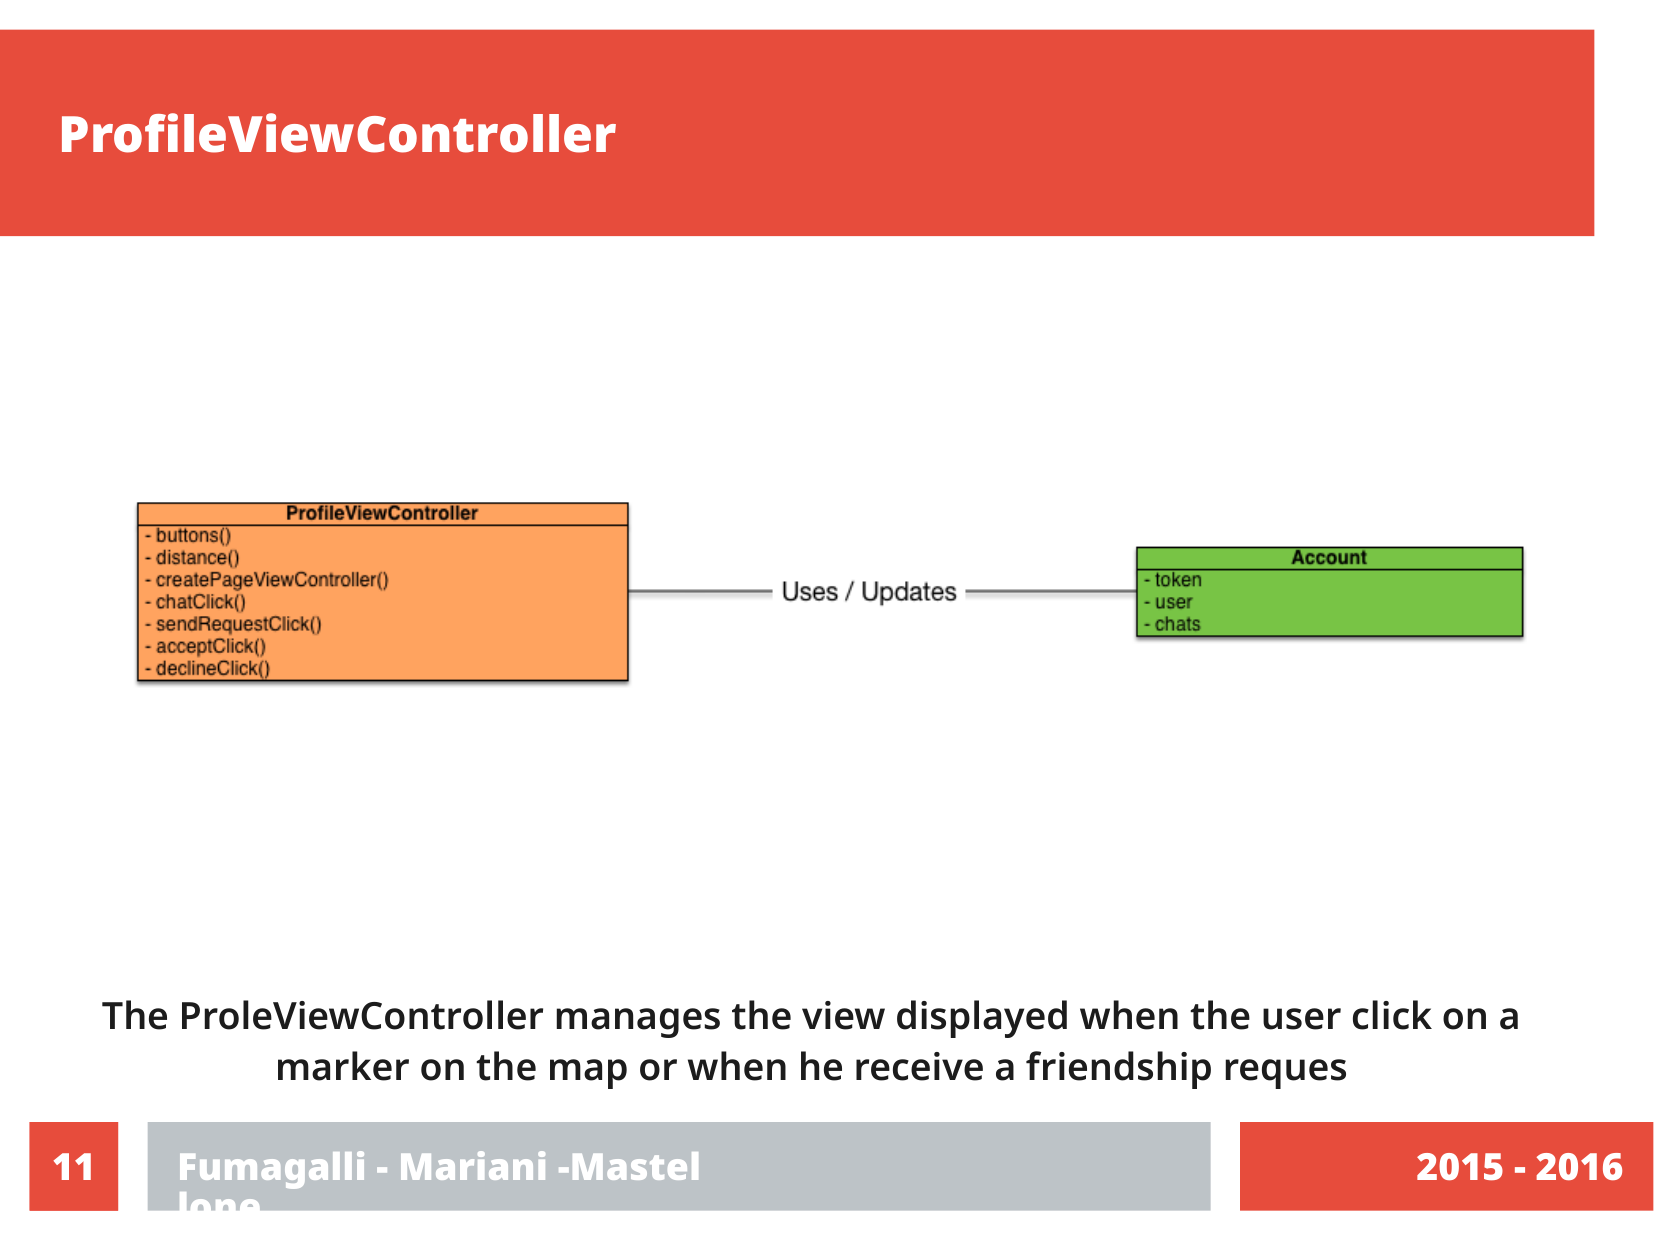

# ProfileViewController
The ProleViewController manages the view displayed when the user click on a marker on the map or when he receive a friendship reques
11
Fumagalli - Mariani -Mastellone
2015 - 2016